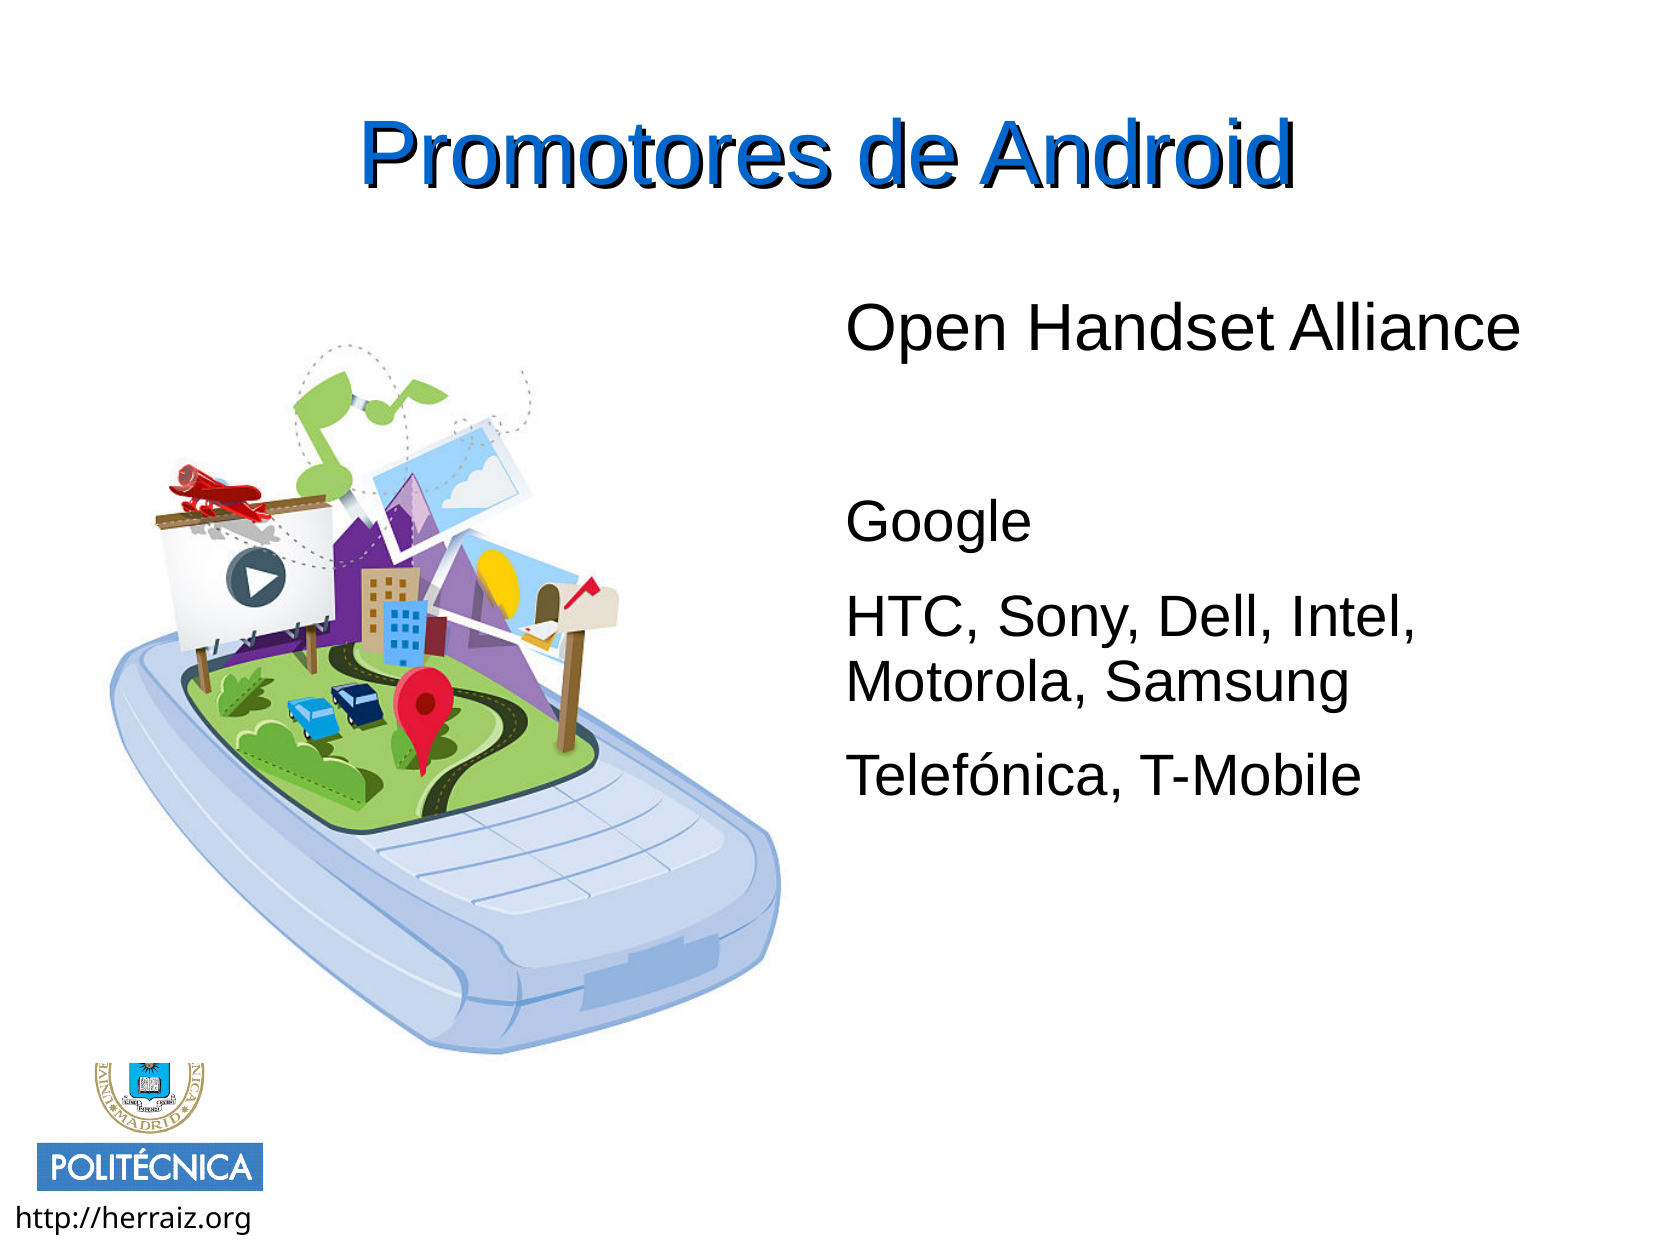

# Promotores de Android
Open Handset Alliance
Google
HTC, Sony, Dell, Intel, Motorola, Samsung
Telefónica, T-Mobile